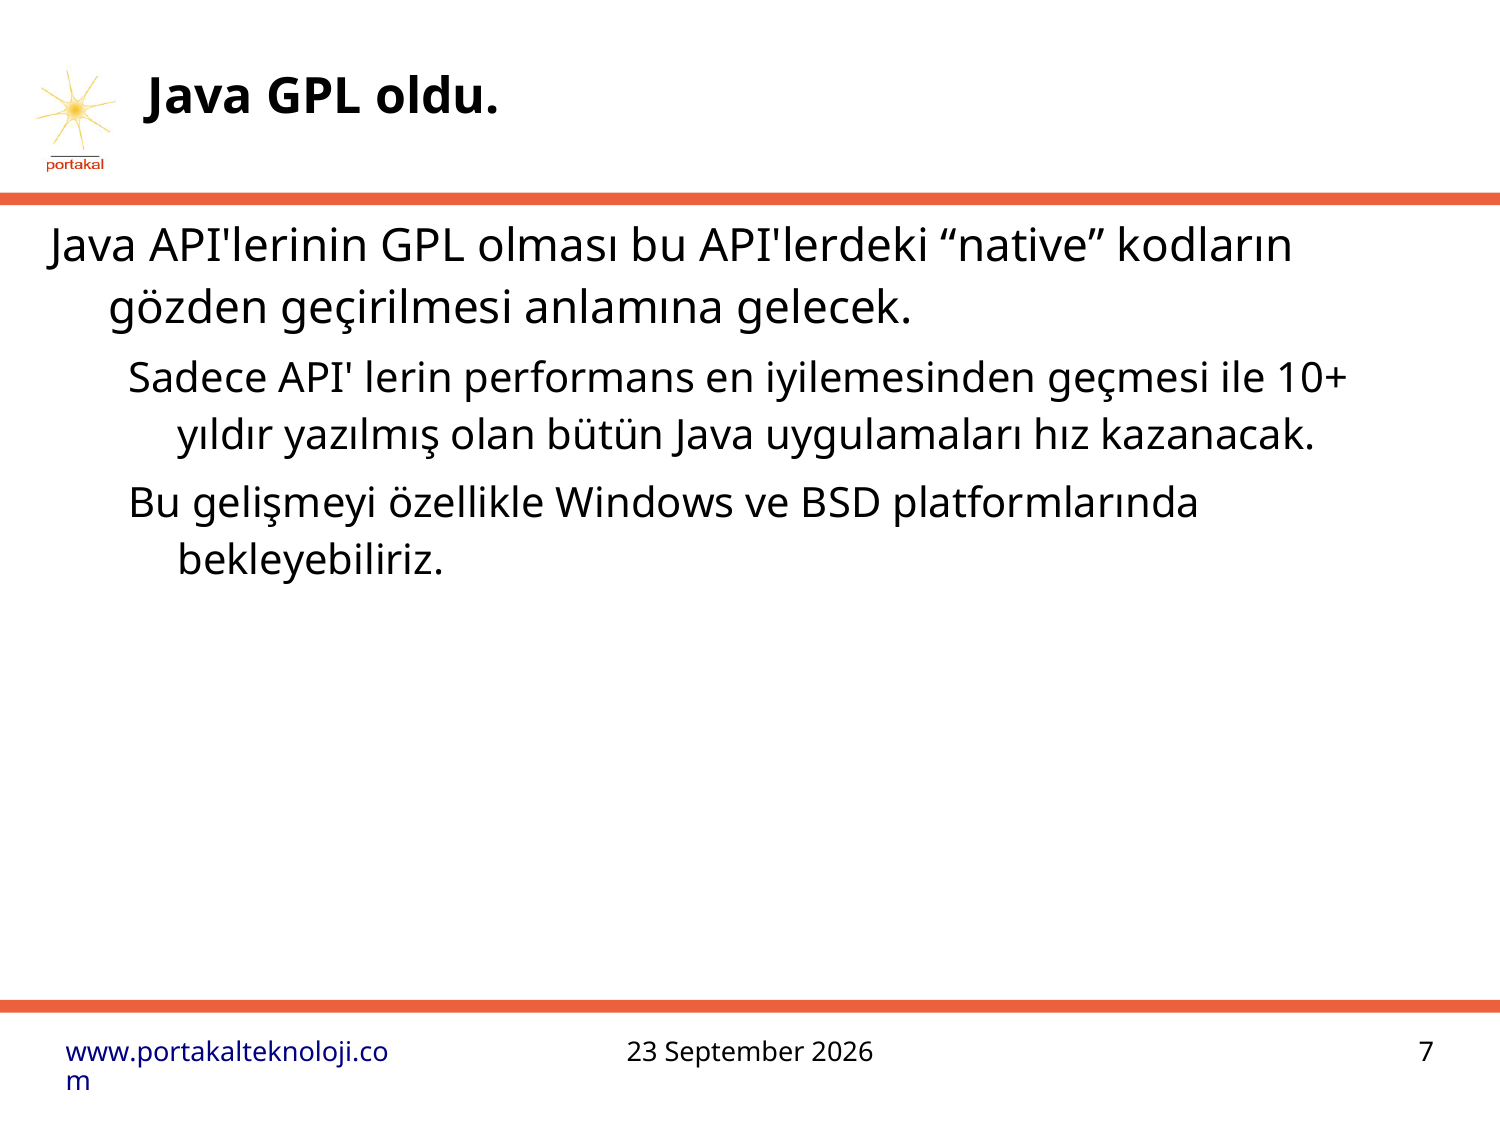

# Java GPL oldu.
Java API'lerinin GPL olması bu API'lerdeki “native” kodların gözden geçirilmesi anlamına gelecek.
Sadece API' lerin performans en iyilemesinden geçmesi ile 10+ yıldır yazılmış olan bütün Java uygulamaları hız kazanacak.
Bu gelişmeyi özellikle Windows ve BSD platformlarında bekleyebiliriz.